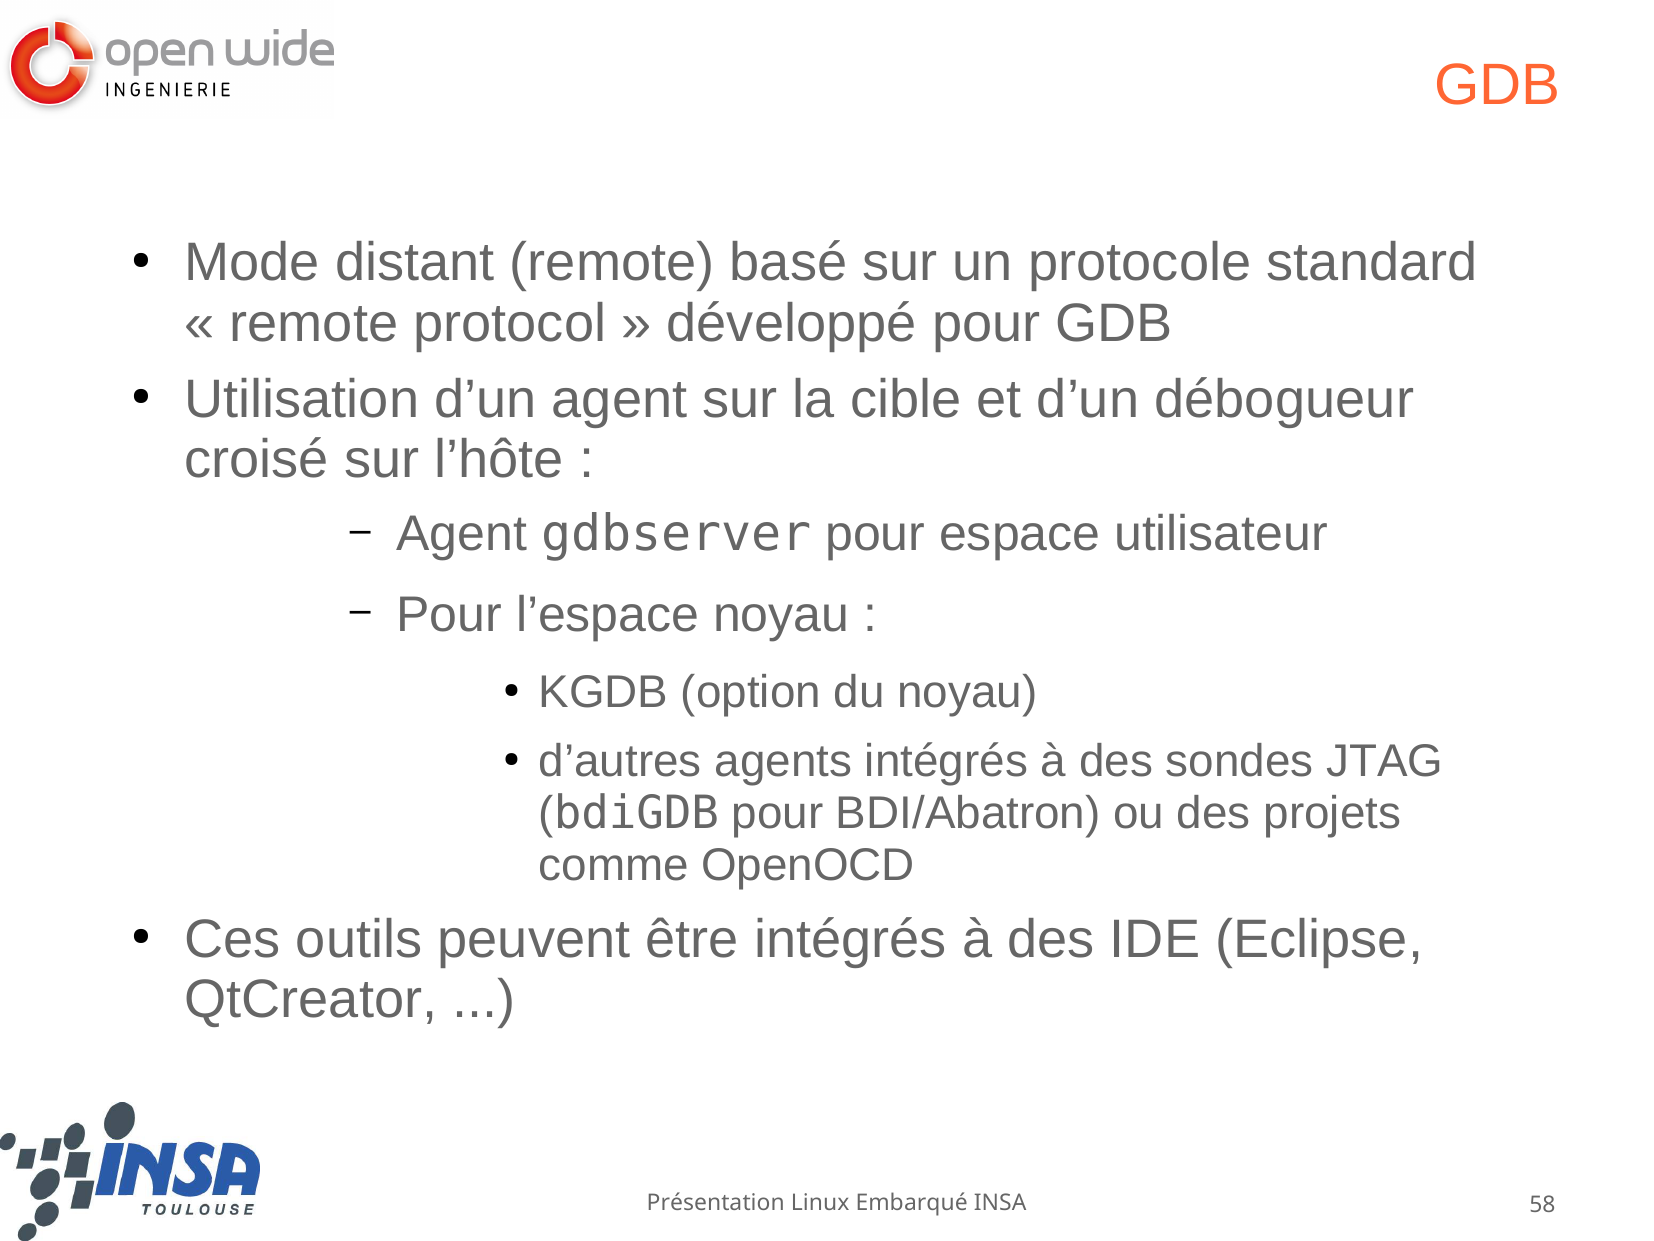

# GDB
Mode distant (remote) basé sur un protocole standard « remote protocol » développé pour GDB
Utilisation d’un agent sur la cible et d’un débogueur croisé sur l’hôte :
Agent gdbserver pour espace utilisateur
Pour l’espace noyau :
KGDB (option du noyau)
d’autres agents intégrés à des sondes JTAG (bdiGDB pour BDI/Abatron) ou des projets comme OpenOCD
Ces outils peuvent être intégrés à des IDE (Eclipse, QtCreator, ...)